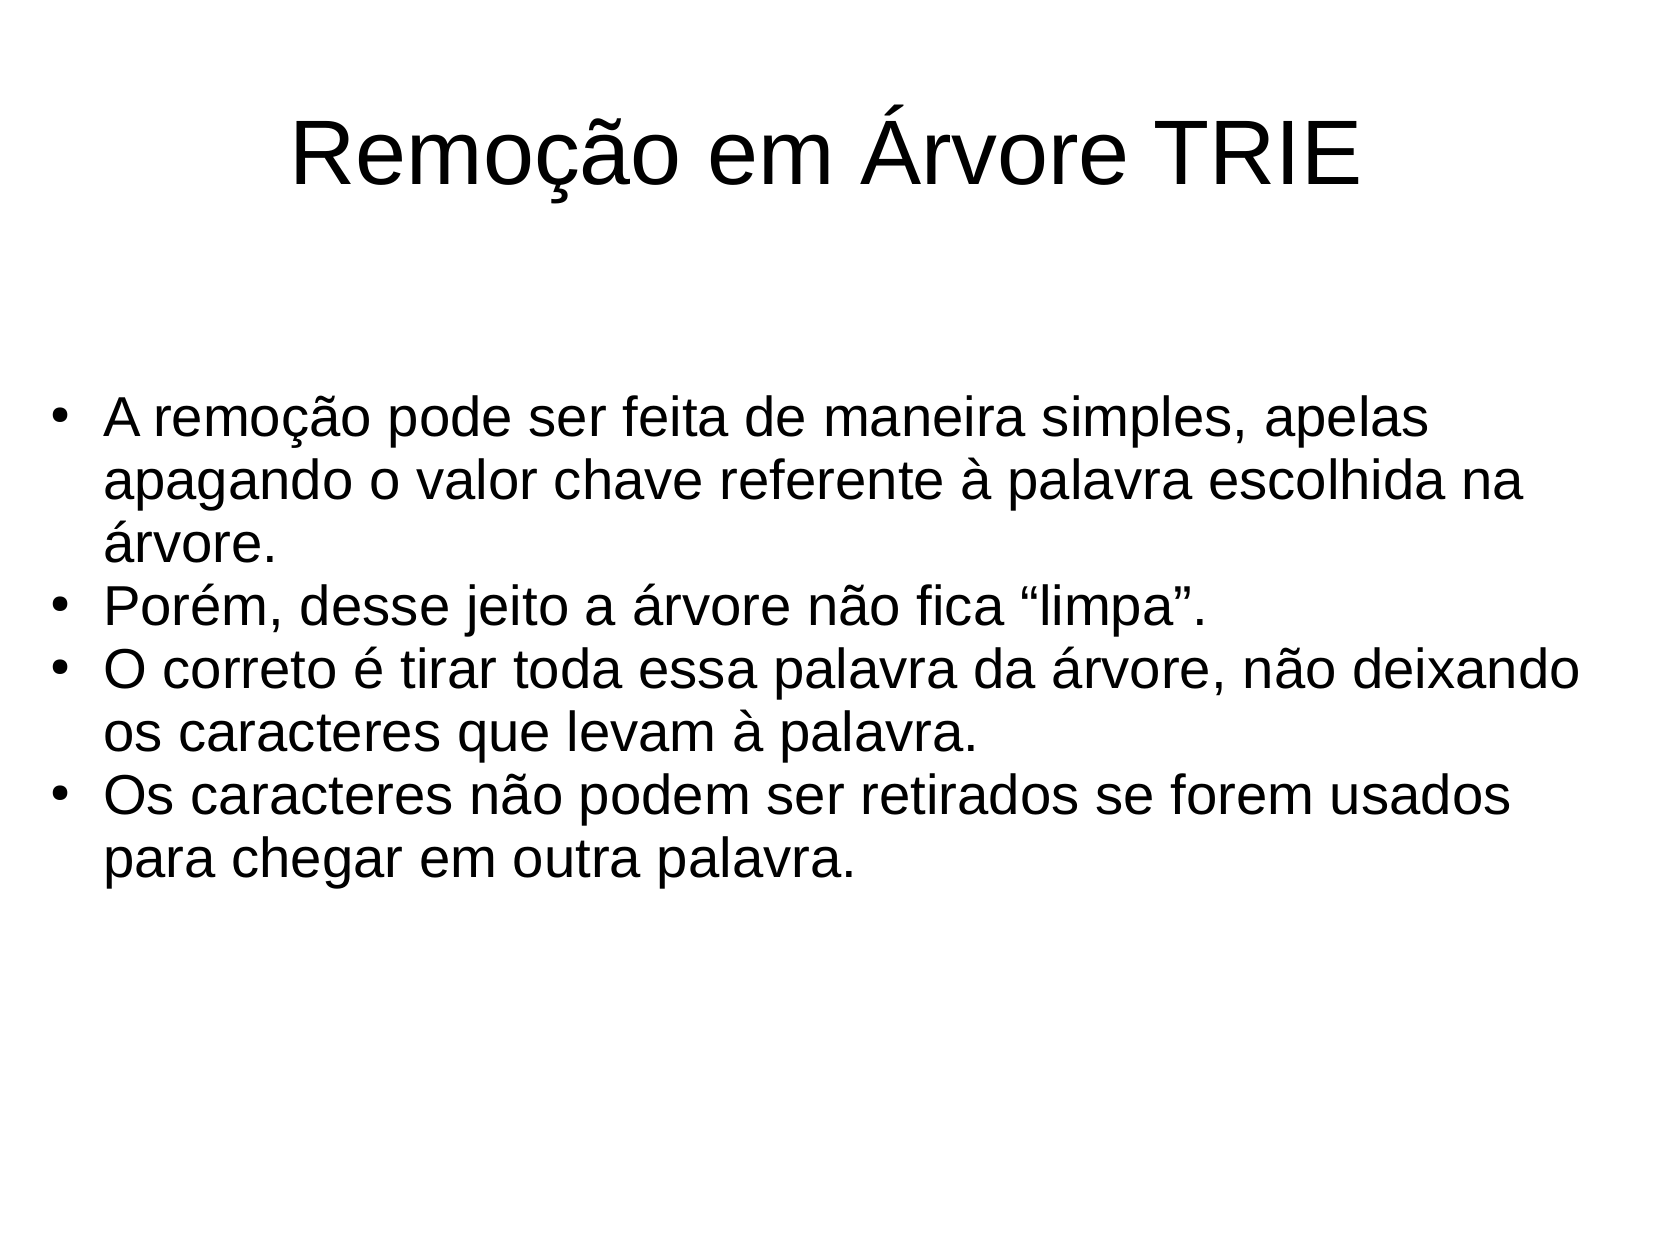

# Remoção em Árvore TRIE
A remoção pode ser feita de maneira simples, apelas apagando o valor chave referente à palavra escolhida na árvore.
Porém, desse jeito a árvore não fica “limpa”.
O correto é tirar toda essa palavra da árvore, não deixando os caracteres que levam à palavra.
Os caracteres não podem ser retirados se forem usados para chegar em outra palavra.